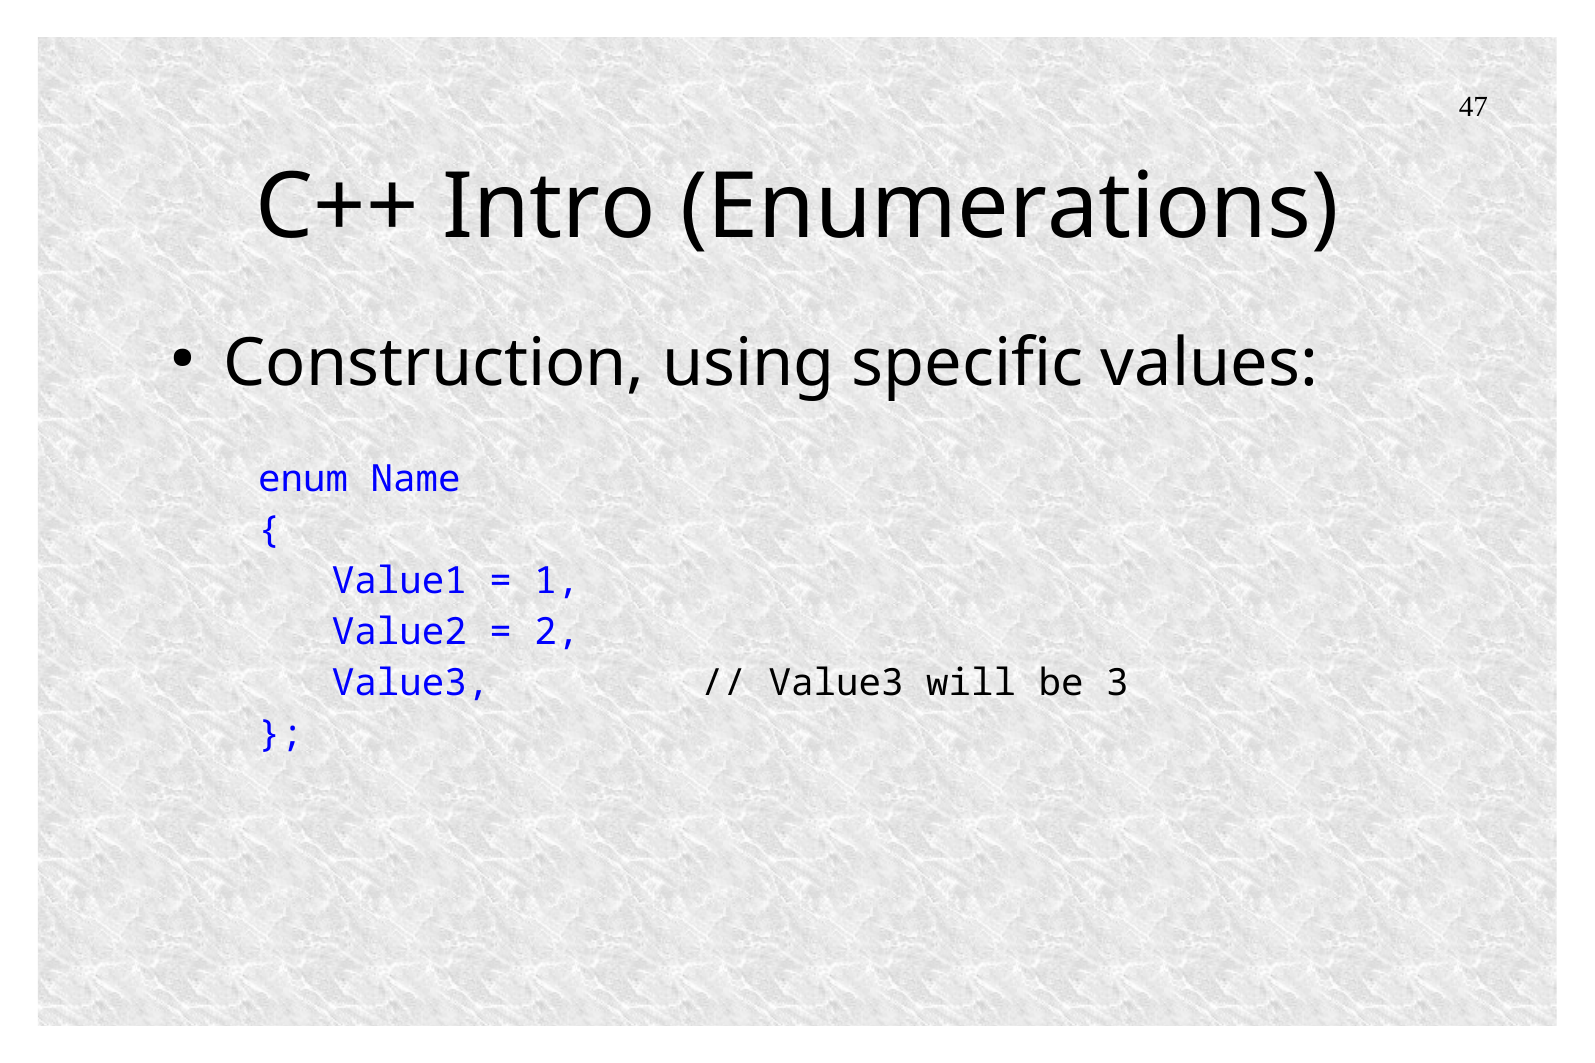

47
# C++ Intro (Enumerations)
Construction, using specific values:
enum Name
{
	Value1 = 1,
	Value2 = 2,
	Value3,			// Value3 will be 3
};